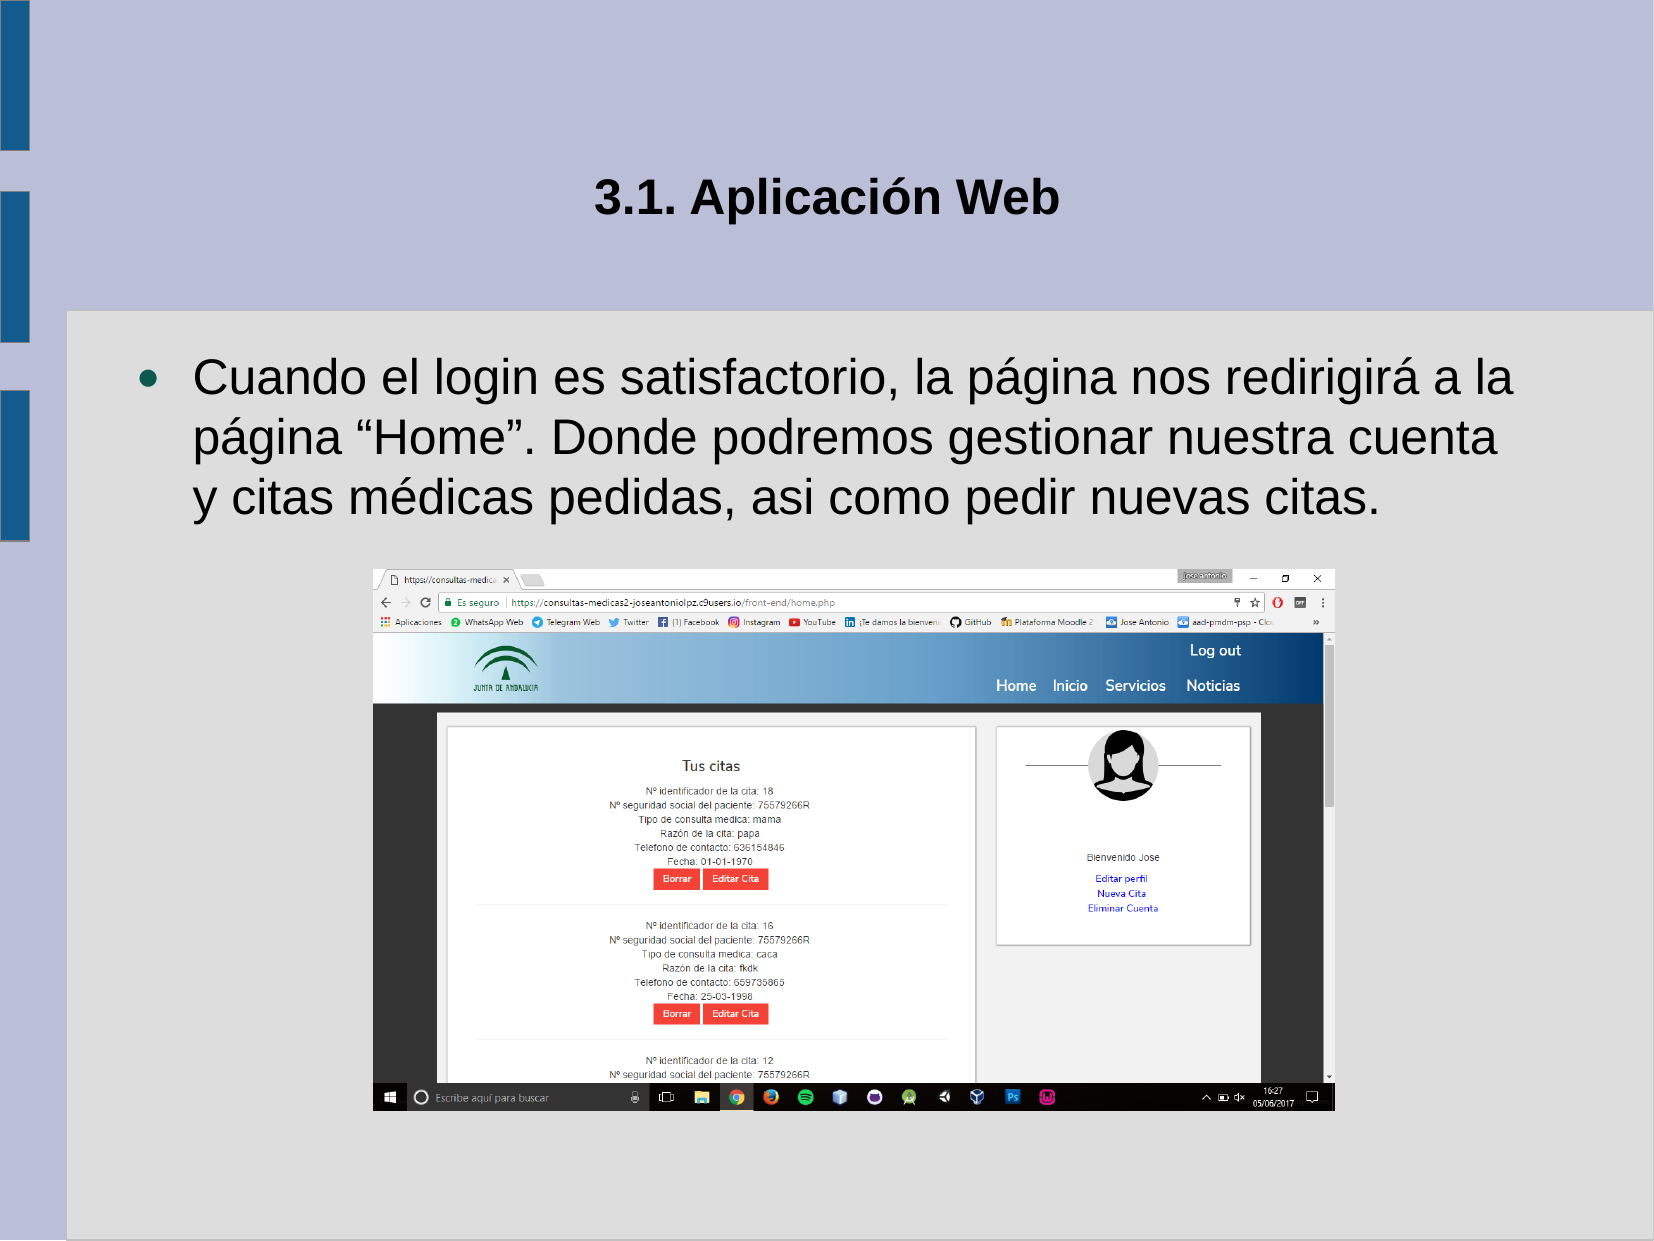

3.1. Aplicación Web
Cuando el login es satisfactorio, la página nos redirigirá a la página “Home”. Donde podremos gestionar nuestra cuenta y citas médicas pedidas, asi como pedir nuevas citas.